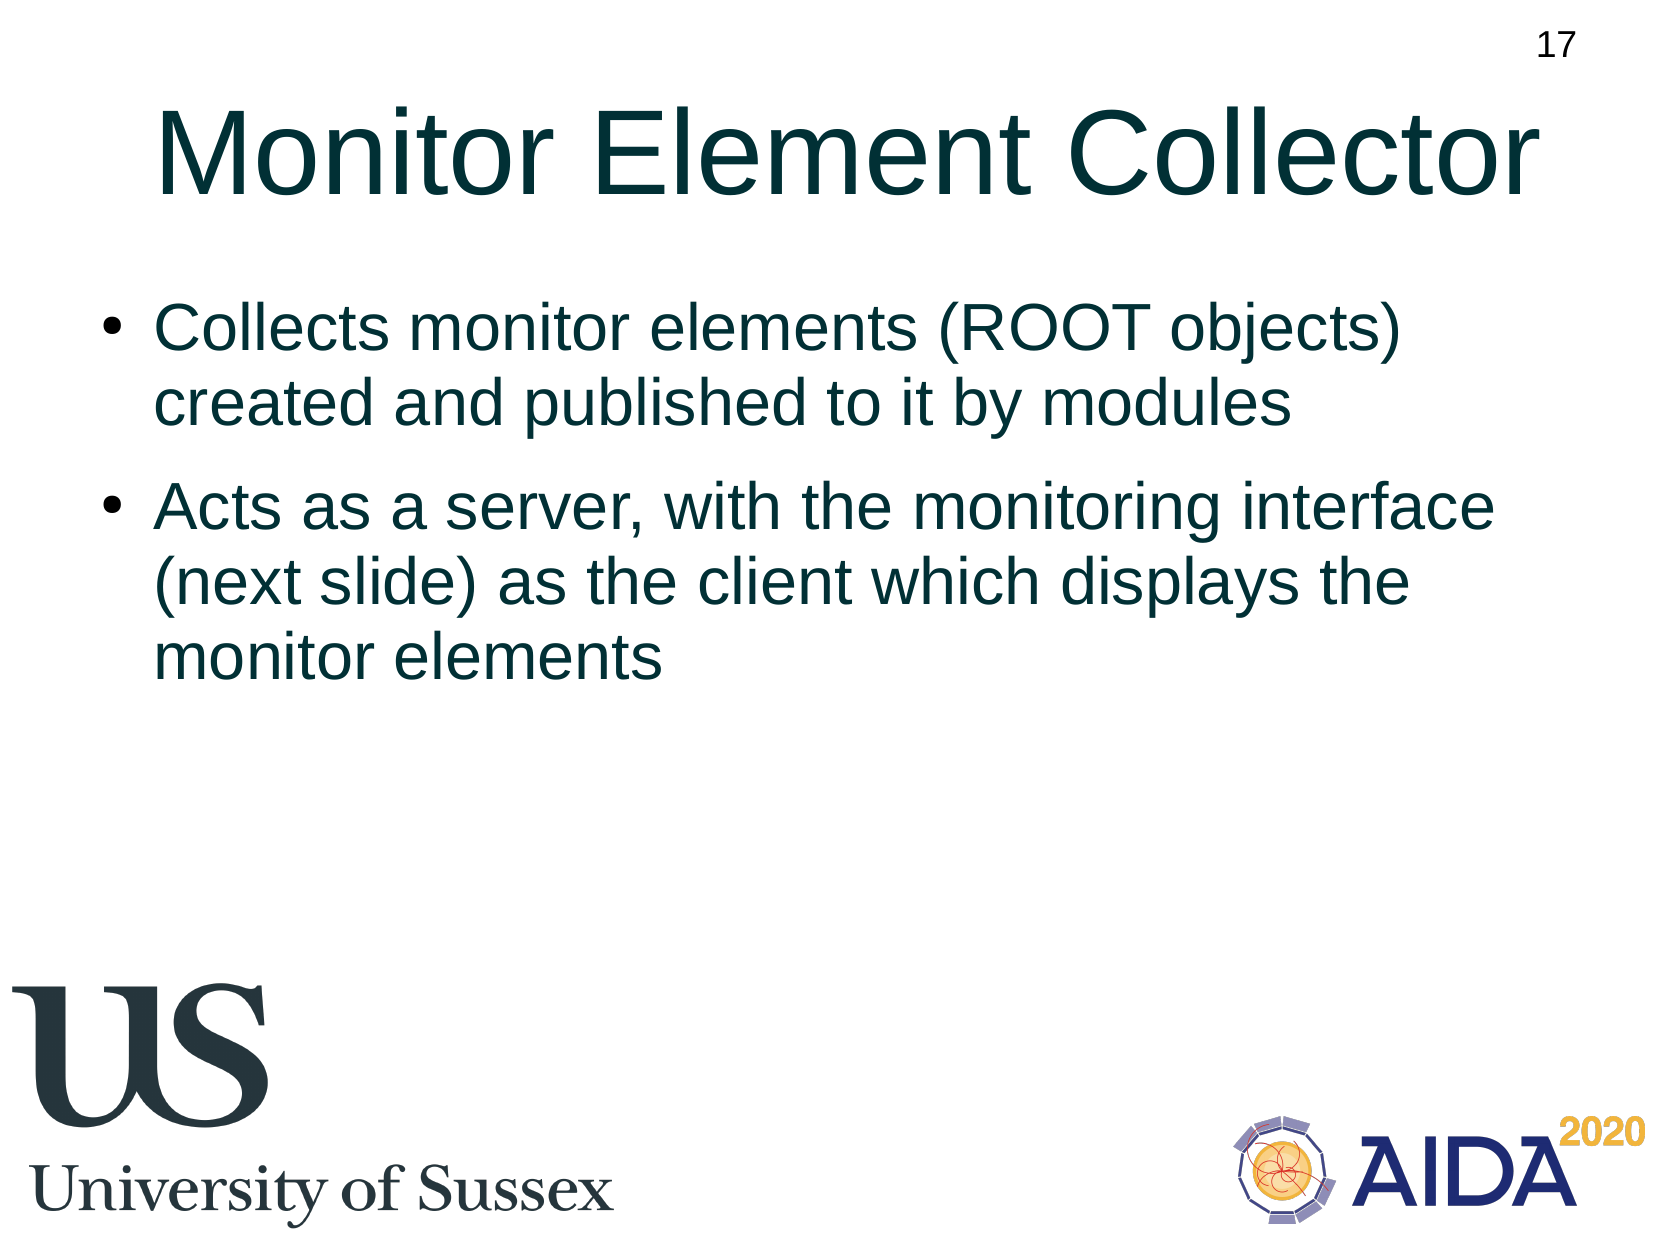

# Monitor Element Collector
Collects monitor elements (ROOT objects) created and published to it by modules
Acts as a server, with the monitoring interface (next slide) as the client which displays the monitor elements